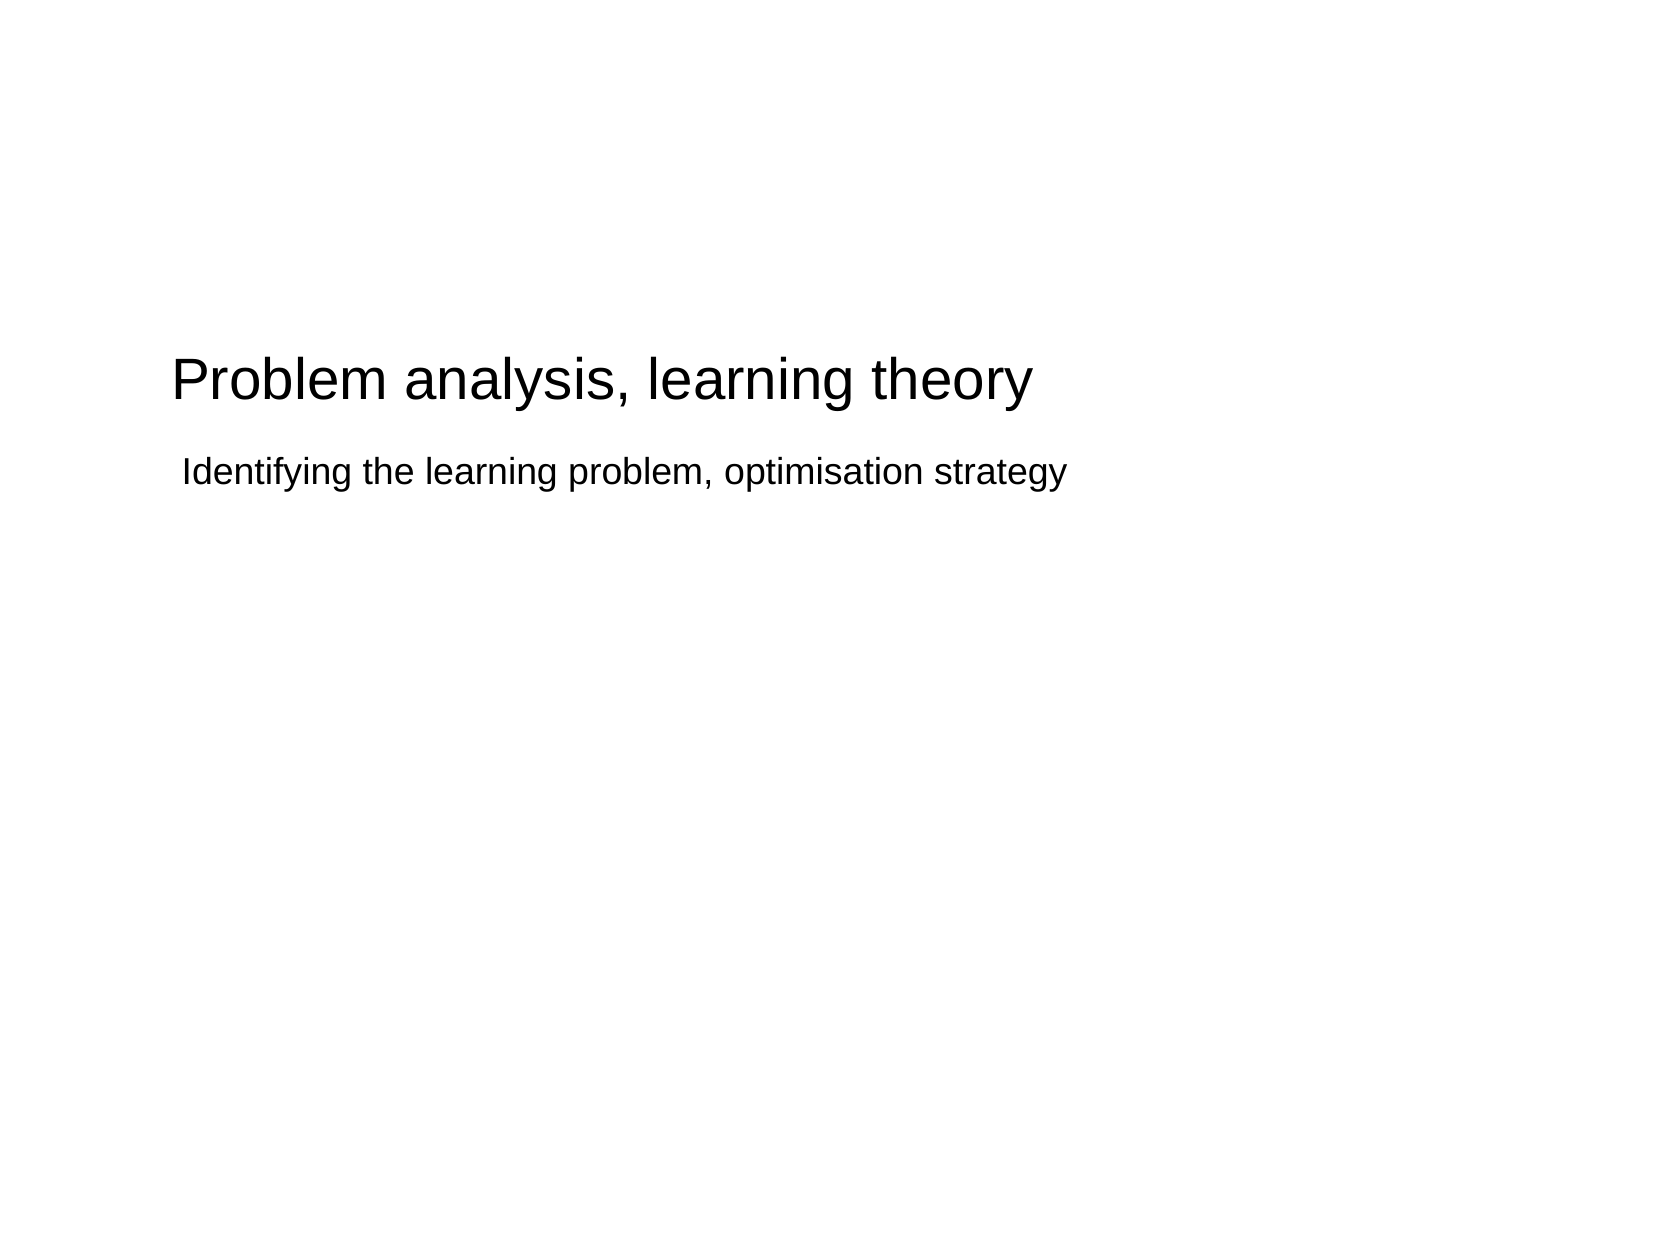

Problem analysis, learning theory
Identifying the learning problem, optimisation strategy